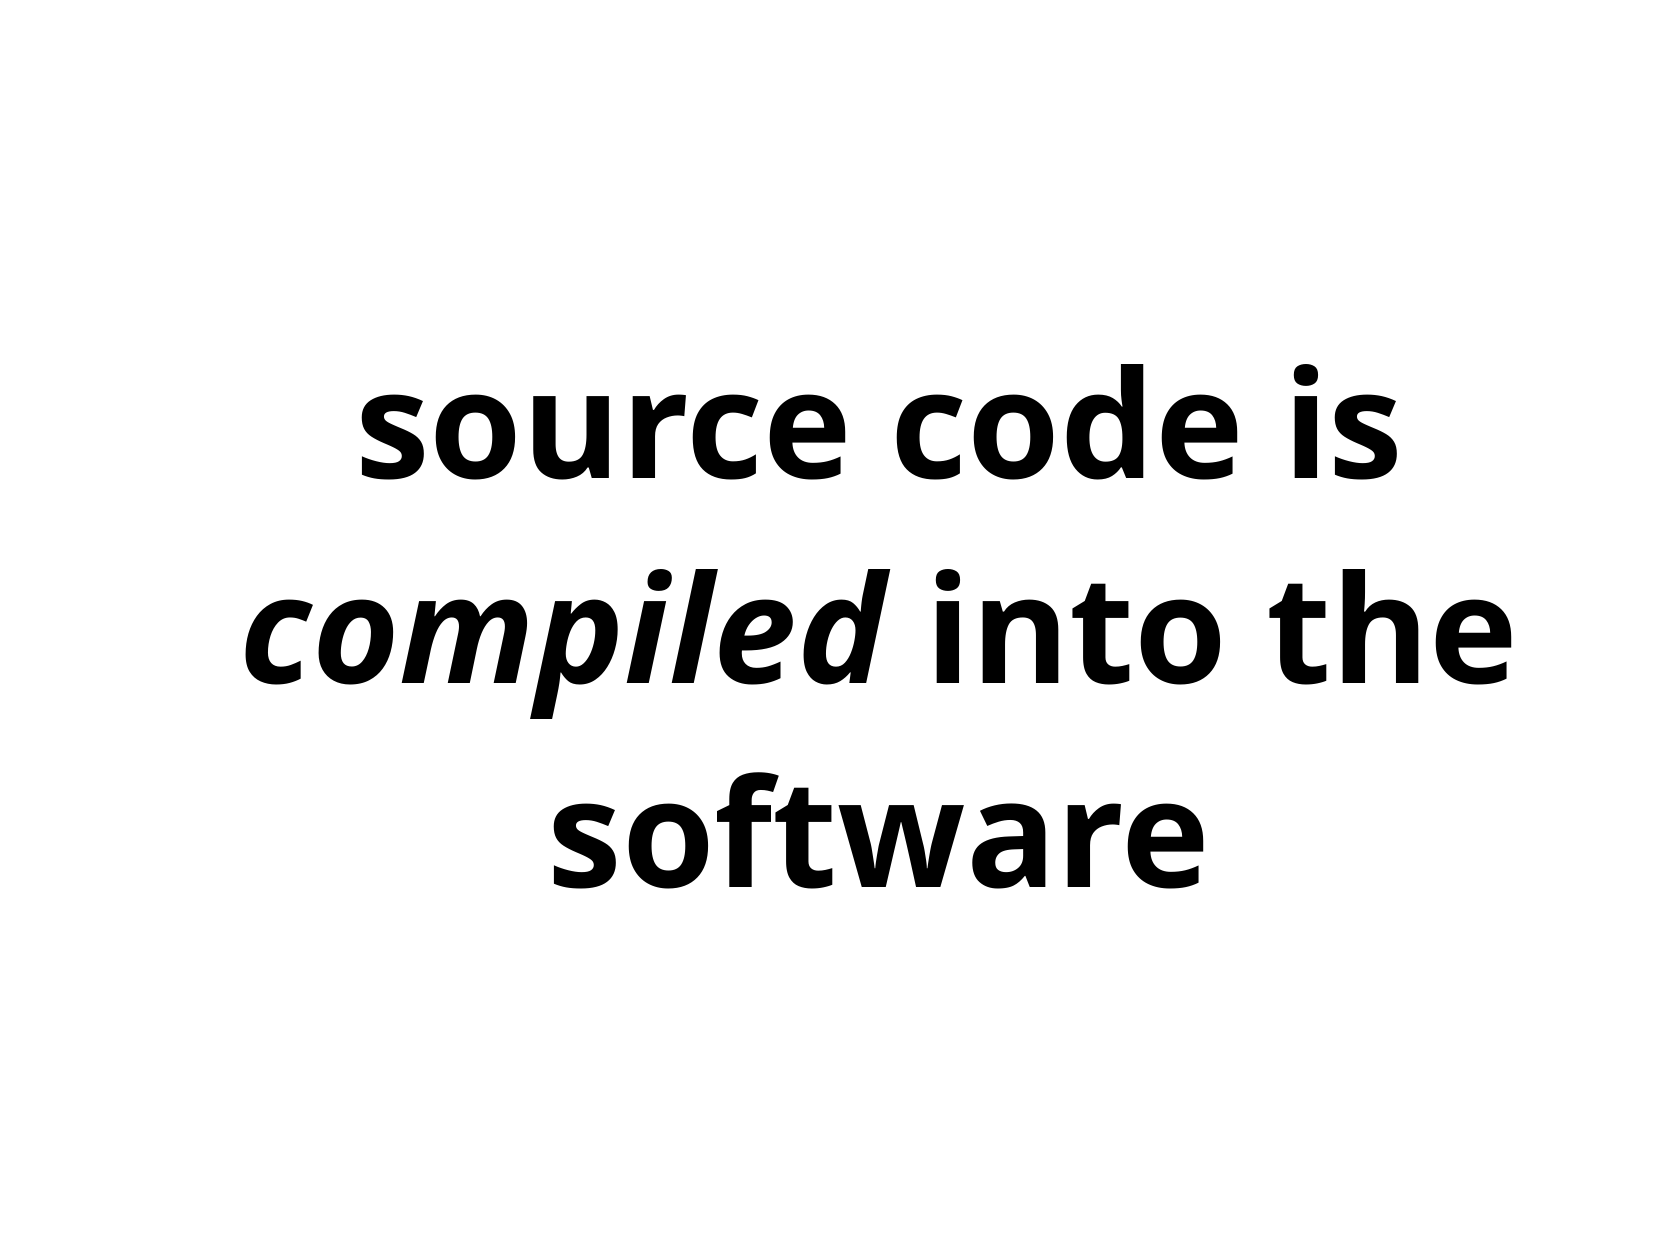

# source code is compiled into the software